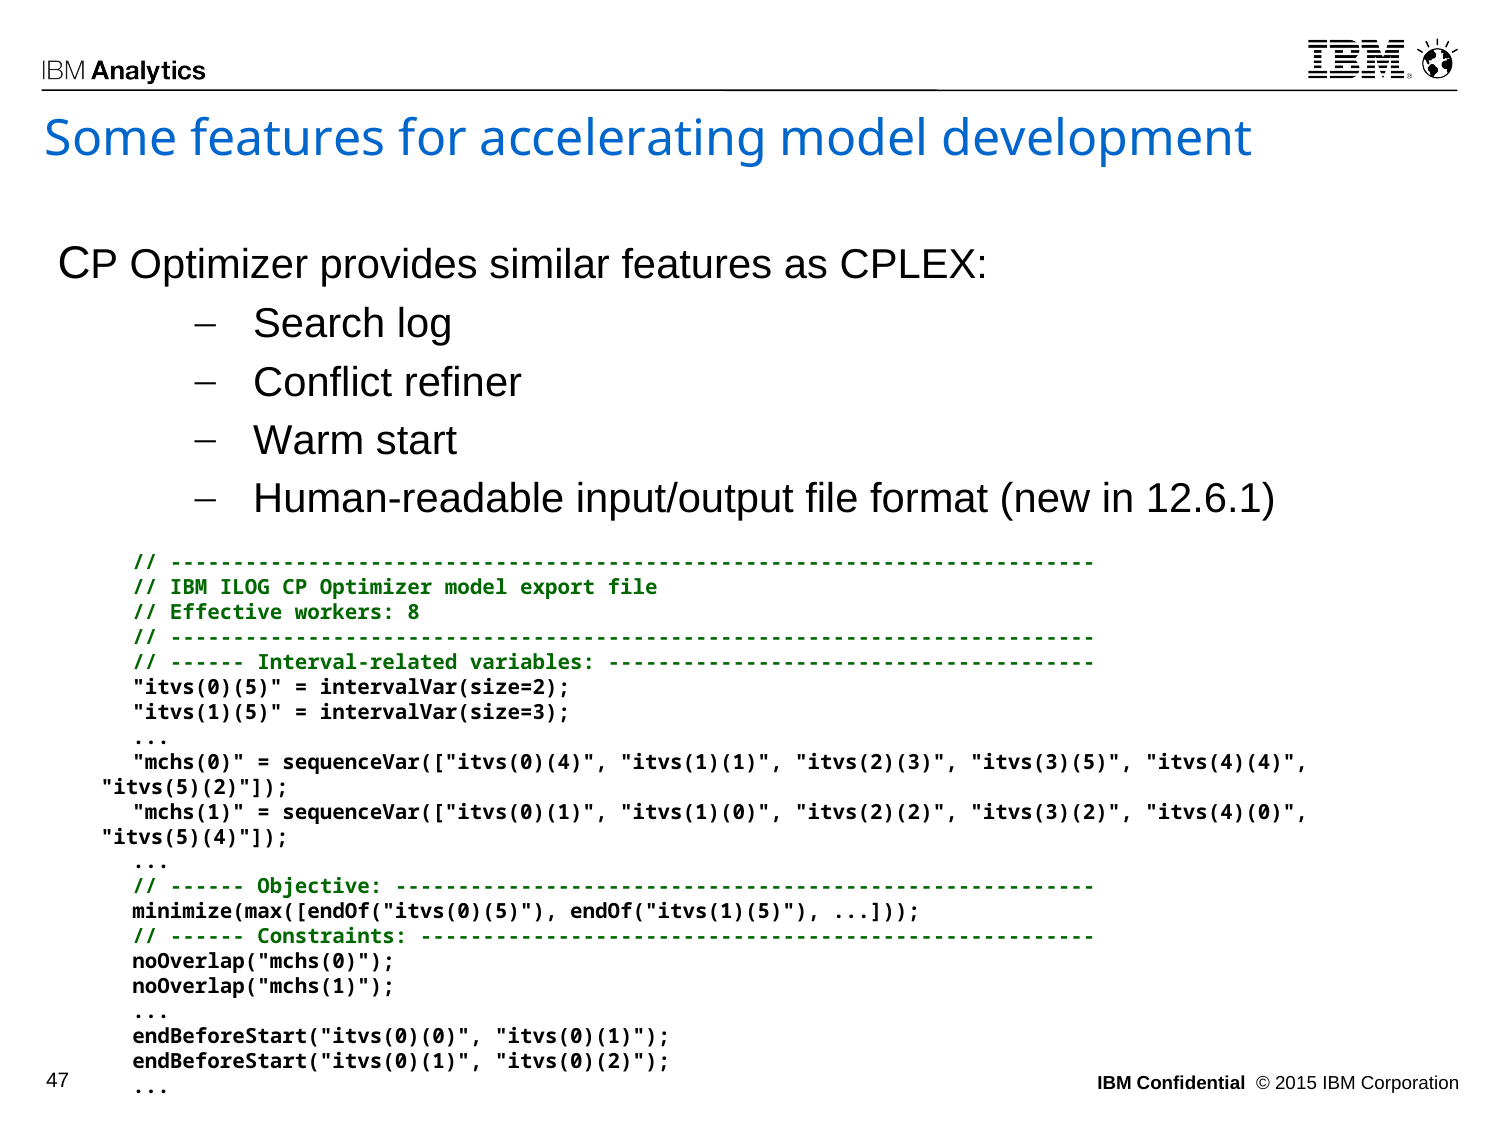

# Some features for accelerating model development
 CP Optimizer provides similar features as CPLEX:
 Search log
 Conflict refiner
 Warm start
 Human-readable input/output file format (new in 12.6.1)
 // --------------------------------------------------------------------------
 // IBM ILOG CP Optimizer model export file
 // Effective workers: 8
 // --------------------------------------------------------------------------
 // ------ Interval-related variables: ---------------------------------------
 "itvs(0)(5)" = intervalVar(size=2);
 "itvs(1)(5)" = intervalVar(size=3);
 ...
 "mchs(0)" = sequenceVar(["itvs(0)(4)", "itvs(1)(1)", "itvs(2)(3)", "itvs(3)(5)", "itvs(4)(4)", "itvs(5)(2)"]);
 "mchs(1)" = sequenceVar(["itvs(0)(1)", "itvs(1)(0)", "itvs(2)(2)", "itvs(3)(2)", "itvs(4)(0)", "itvs(5)(4)"]);
 ...
 // ------ Objective: --------------------------------------------------------
 minimize(max([endOf("itvs(0)(5)"), endOf("itvs(1)(5)"), ...]));
 // ------ Constraints: ------------------------------------------------------
 noOverlap("mchs(0)");
 noOverlap("mchs(1)");
 ...
 endBeforeStart("itvs(0)(0)", "itvs(0)(1)");
 endBeforeStart("itvs(0)(1)", "itvs(0)(2)");
 ...